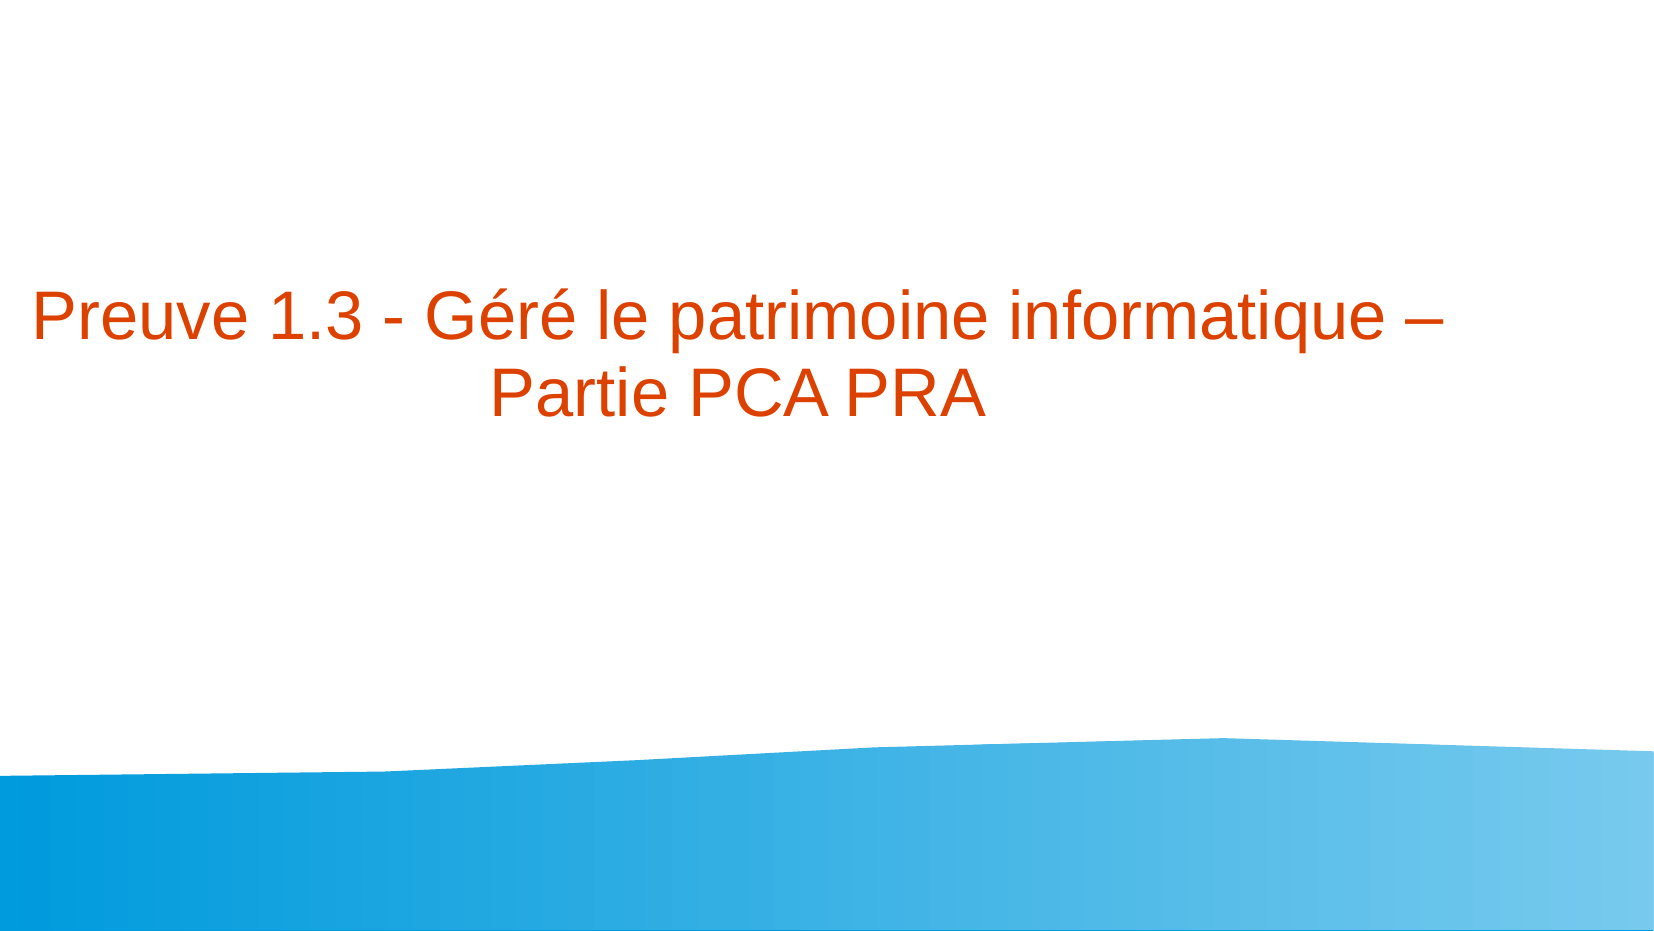

# Preuve 1.3 - Géré le patrimoine informatique – Partie PCA PRA